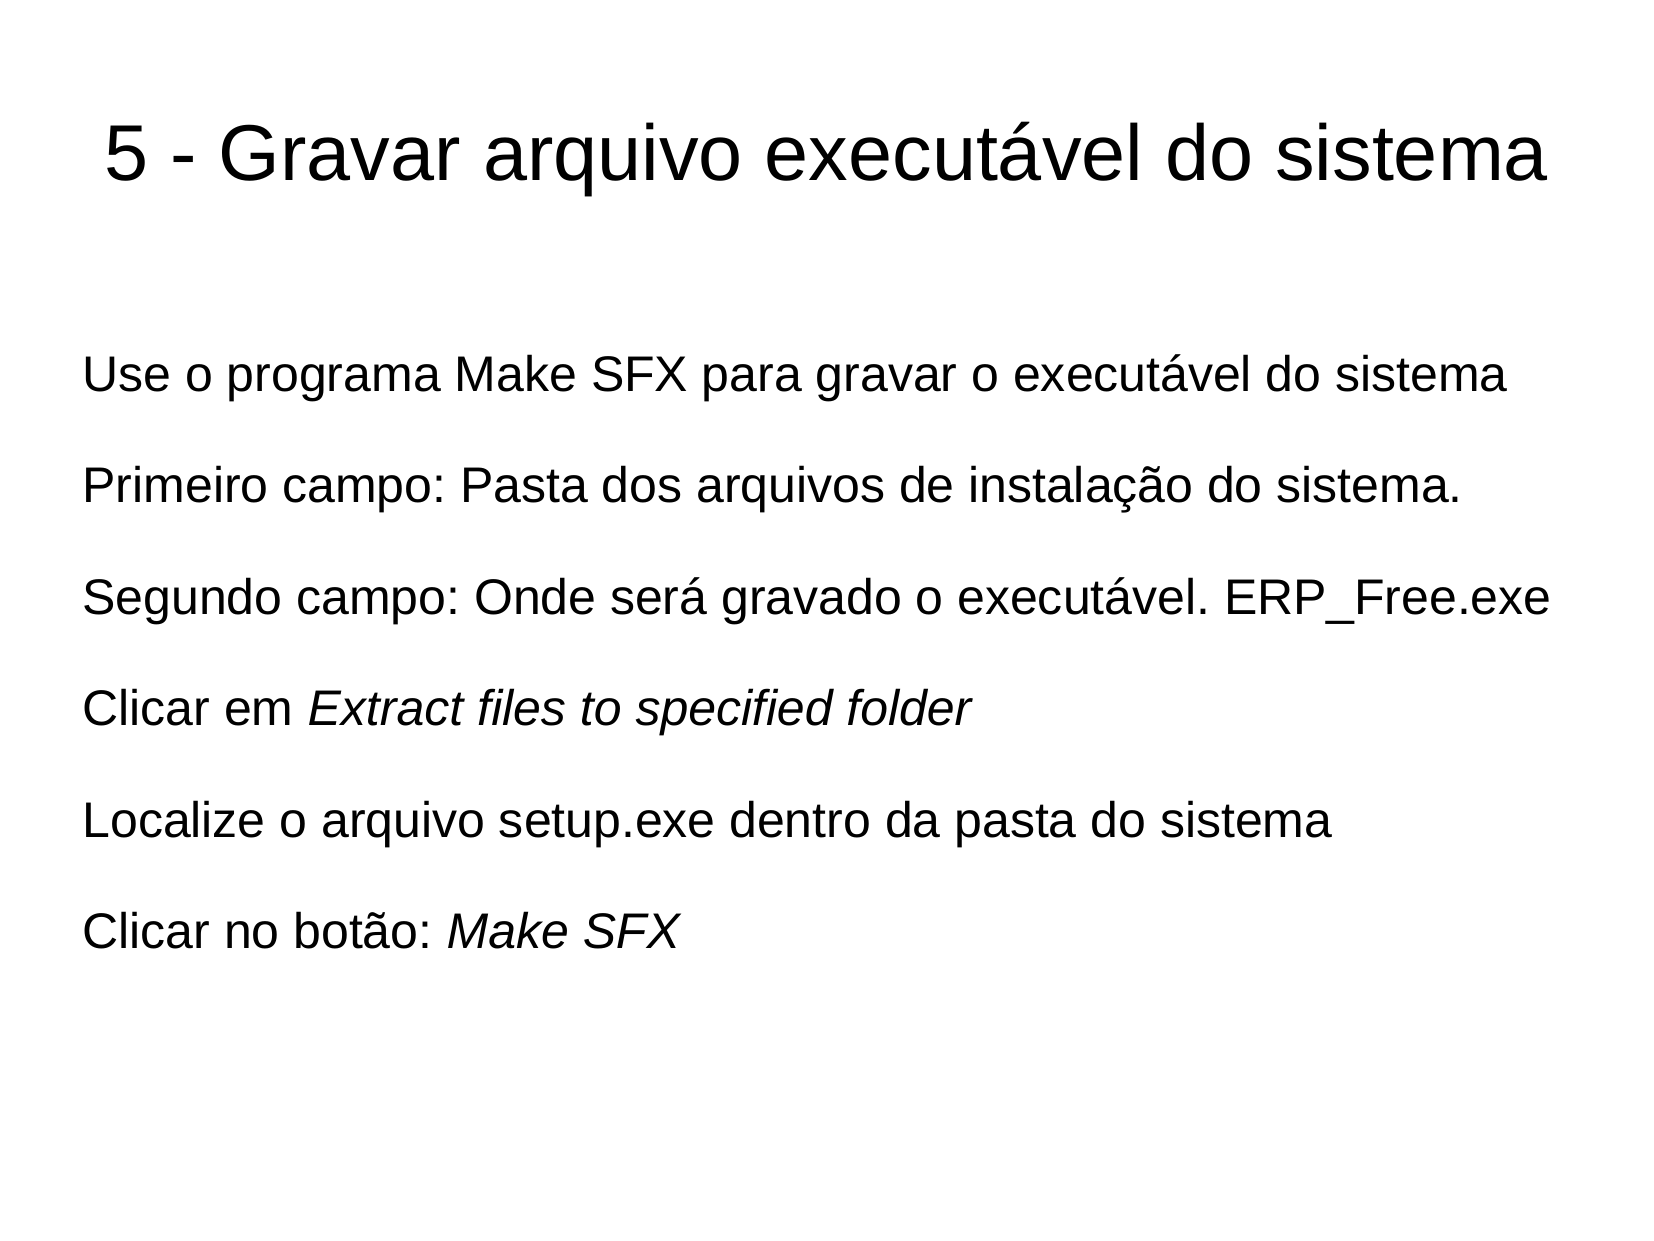

# 5 - Gravar arquivo executável do sistema
Use o programa Make SFX para gravar o executável do sistema
Primeiro campo: Pasta dos arquivos de instalação do sistema.
Segundo campo: Onde será gravado o executável. ERP_Free.exe
Clicar em Extract files to specified folder
Localize o arquivo setup.exe dentro da pasta do sistema
Clicar no botão: Make SFX